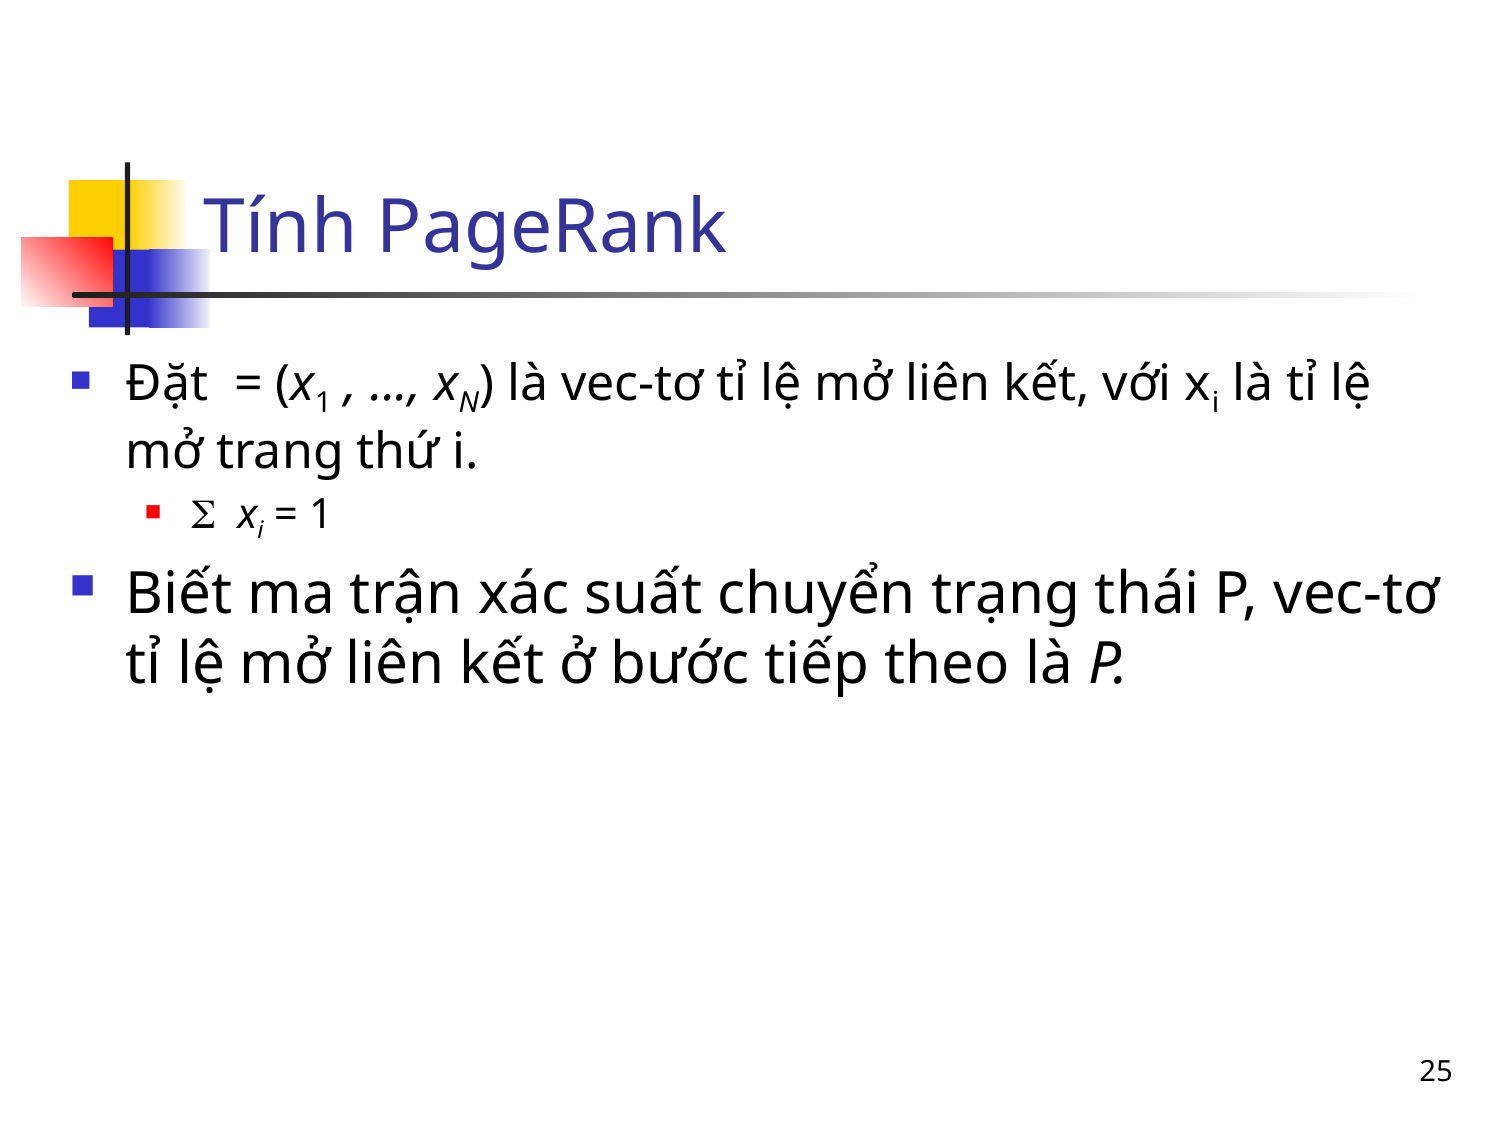

# Tính PageRank
Đặt = (x1 , ..., xN) là vec-tơ tỉ lệ mở liên kết, với xi là tỉ lệ mở trang thứ i.
S xi = 1
Biết ma trận xác suất chuyển trạng thái P, vec-tơ tỉ lệ mở liên kết ở bước tiếp theo là P.